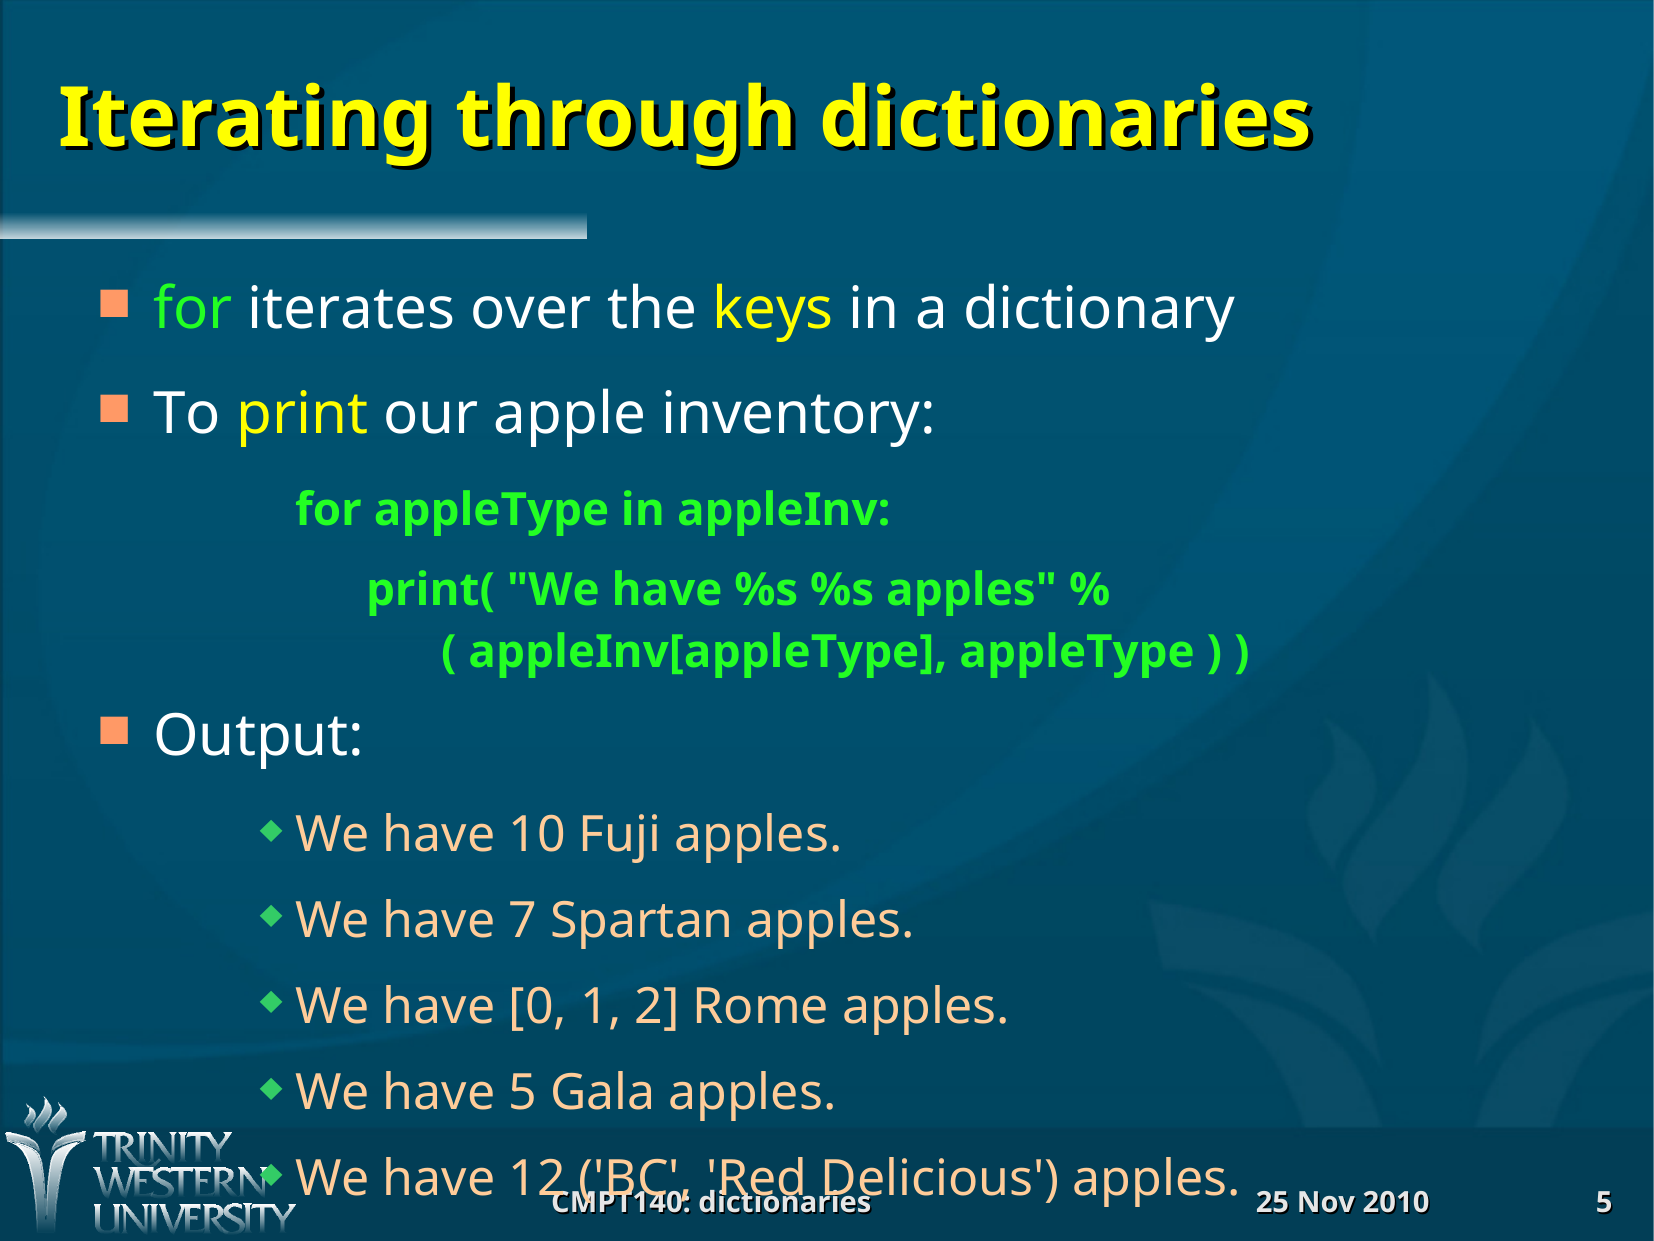

# Iterating through dictionaries
for iterates over the keys in a dictionary
To print our apple inventory:
for appleType in appleInv:
print( "We have %s %s apples" %
	( appleInv[appleType], appleType ) )
Output:
We have 10 Fuji apples.
We have 7 Spartan apples.
We have [0, 1, 2] Rome apples.
We have 5 Gala apples.
We have 12 ('BC', 'Red Delicious') apples.
CMPT140: dictionaries
25 Nov 2010
5